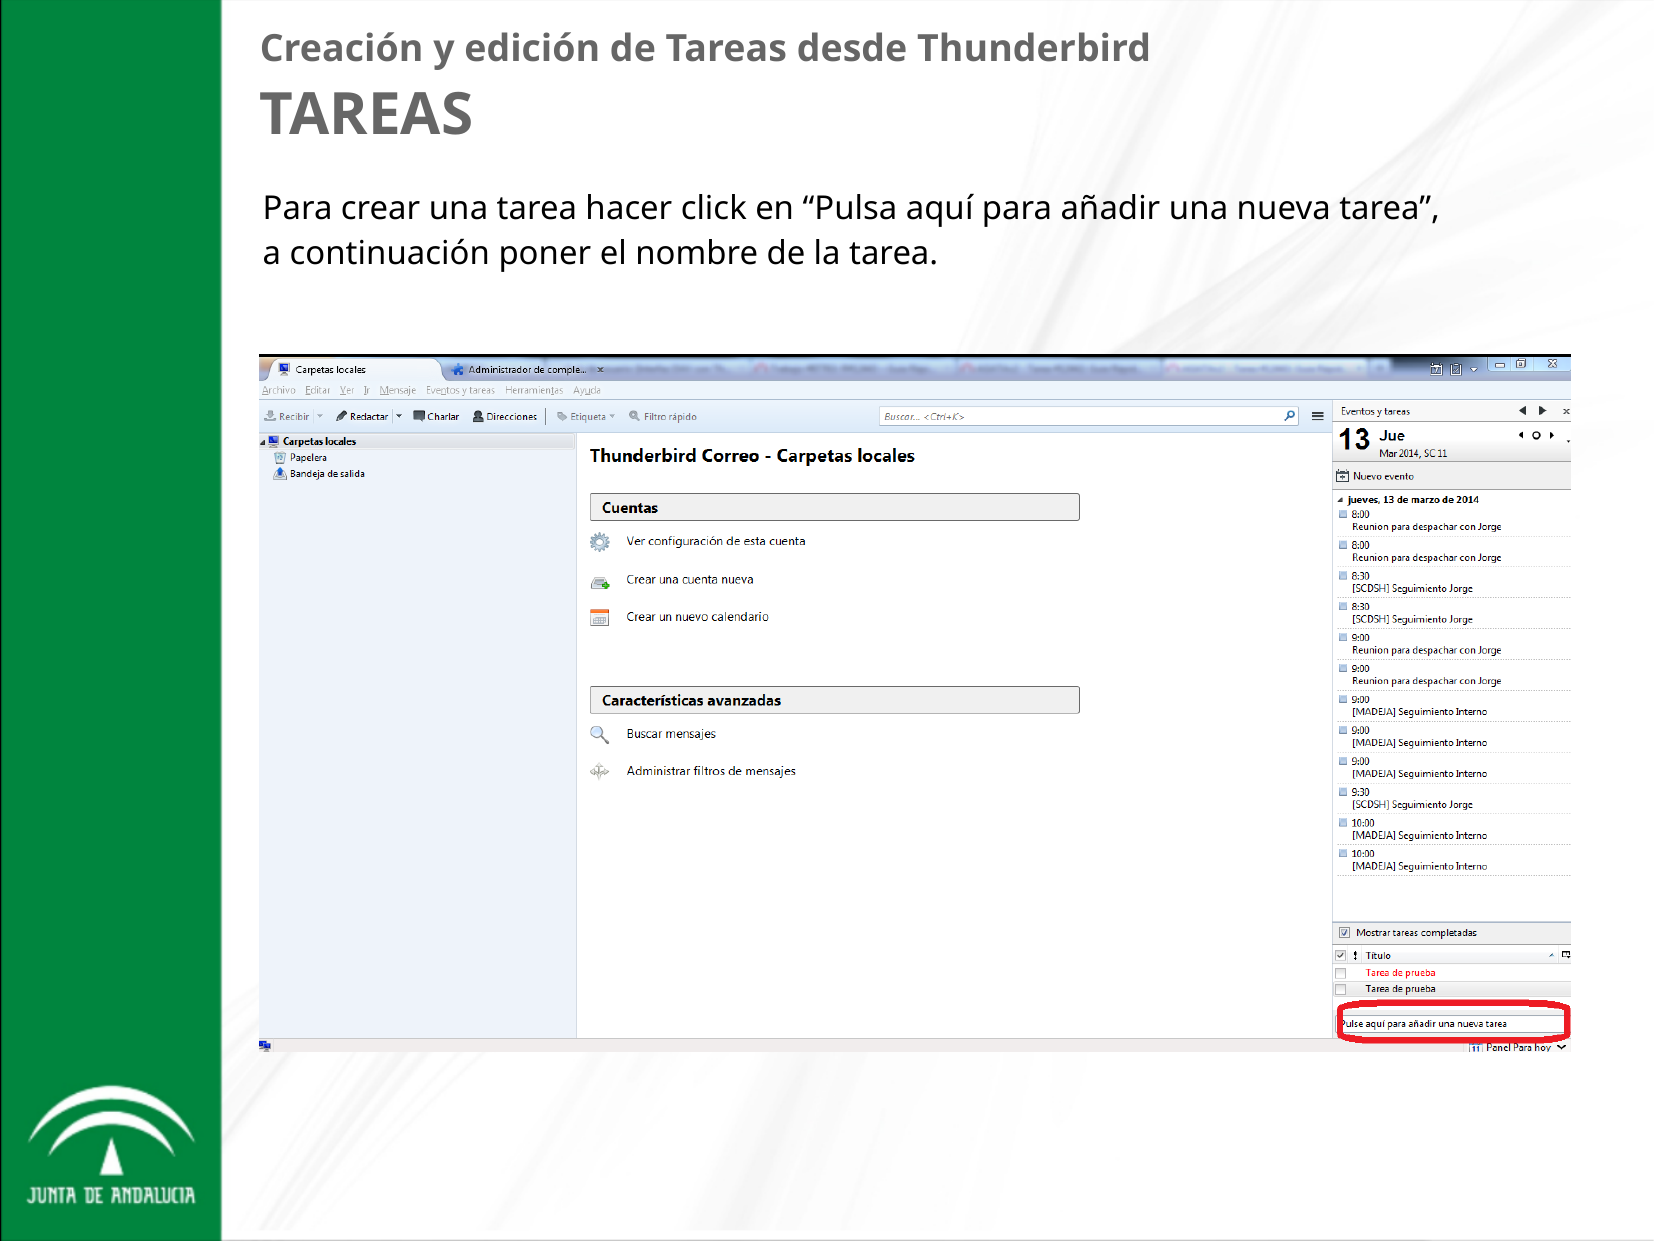

# Creación y edición de Tareas desde Thunderbird TAREAS
Para crear una tarea hacer click en “Pulsa aquí para añadir una nueva tarea”, a continuación poner el nombre de la tarea.